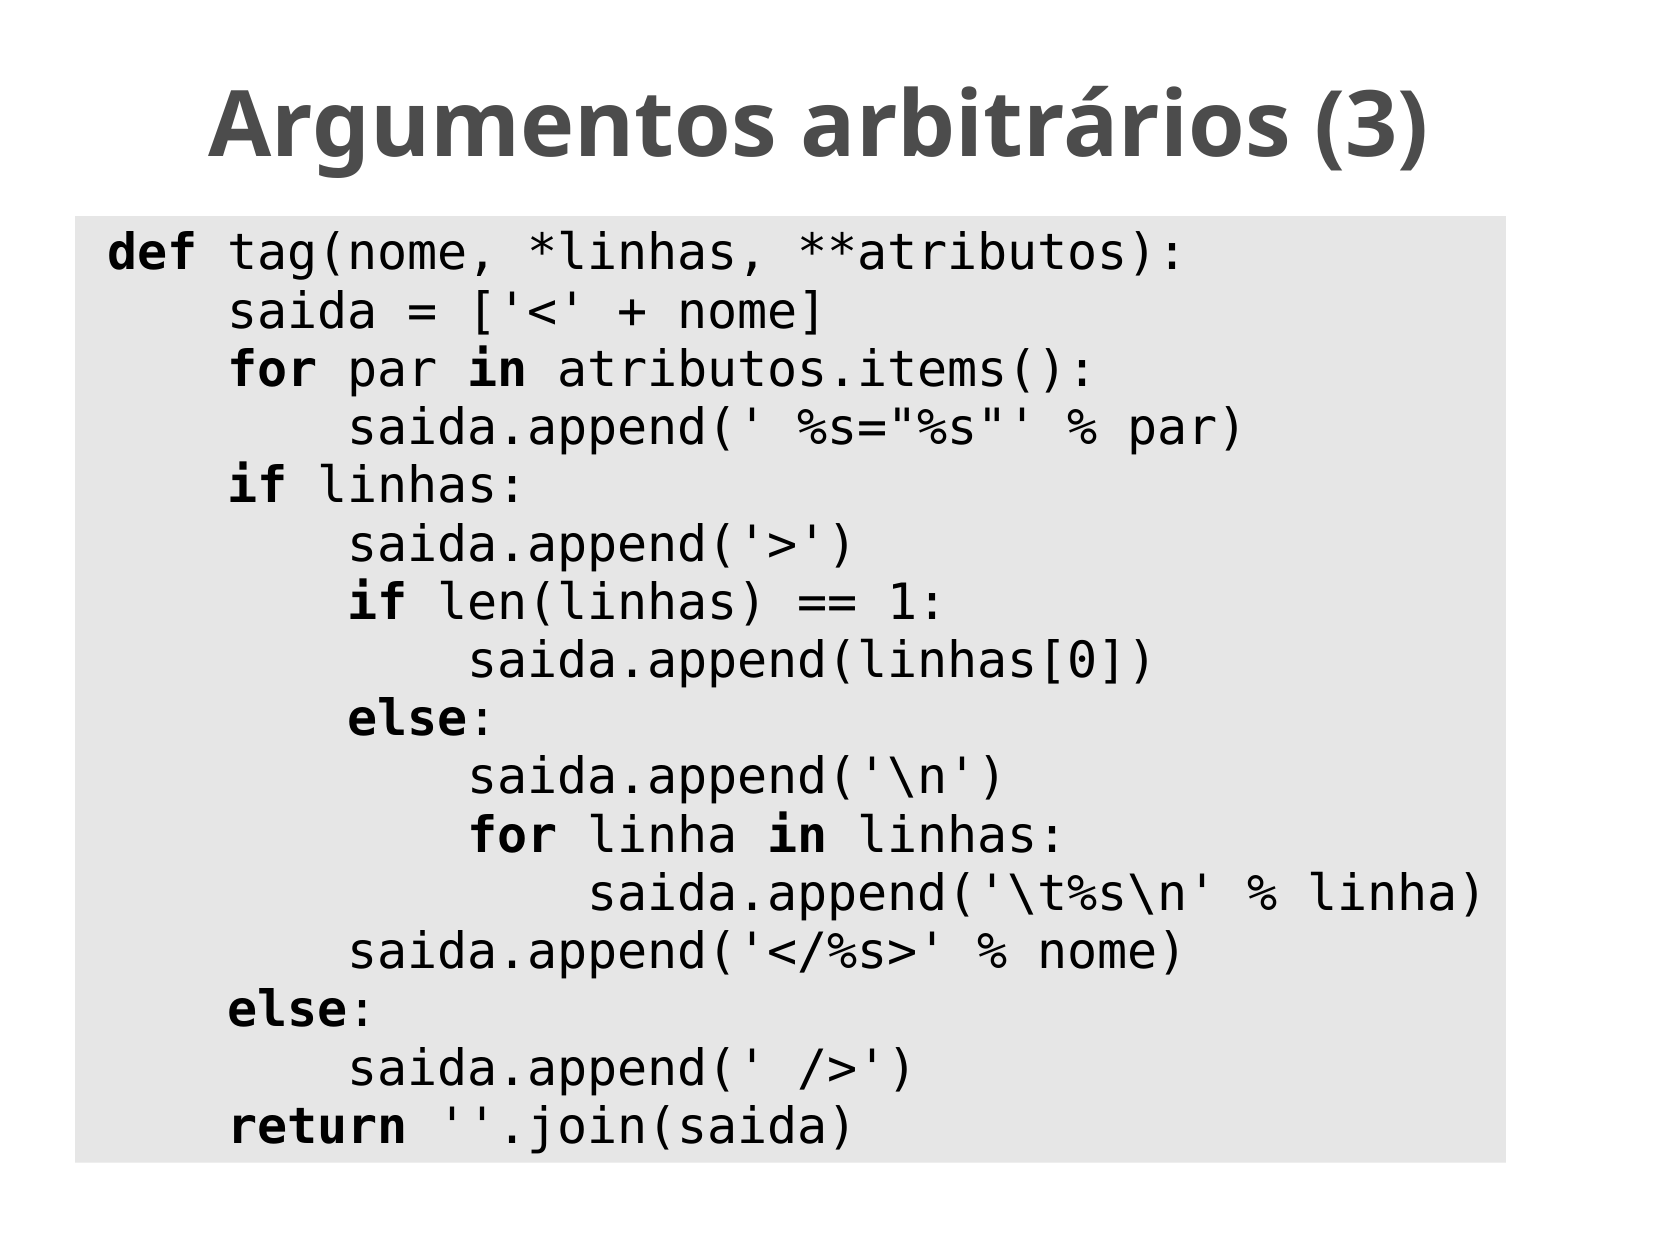

# Argumentos arbitrários (3)
def tag(nome, *linhas, **atributos):
 saida = ['<' + nome]
 for par in atributos.items():
 saida.append(' %s="%s"' % par)
 if linhas:
 saida.append('>')
 if len(linhas) == 1:
 saida.append(linhas[0])
 else:
 saida.append('\n')
 for linha in linhas:
 saida.append('\t%s\n' % linha)
 saida.append('</%s>' % nome)
 else:
 saida.append(' />')
 return ''.join(saida)